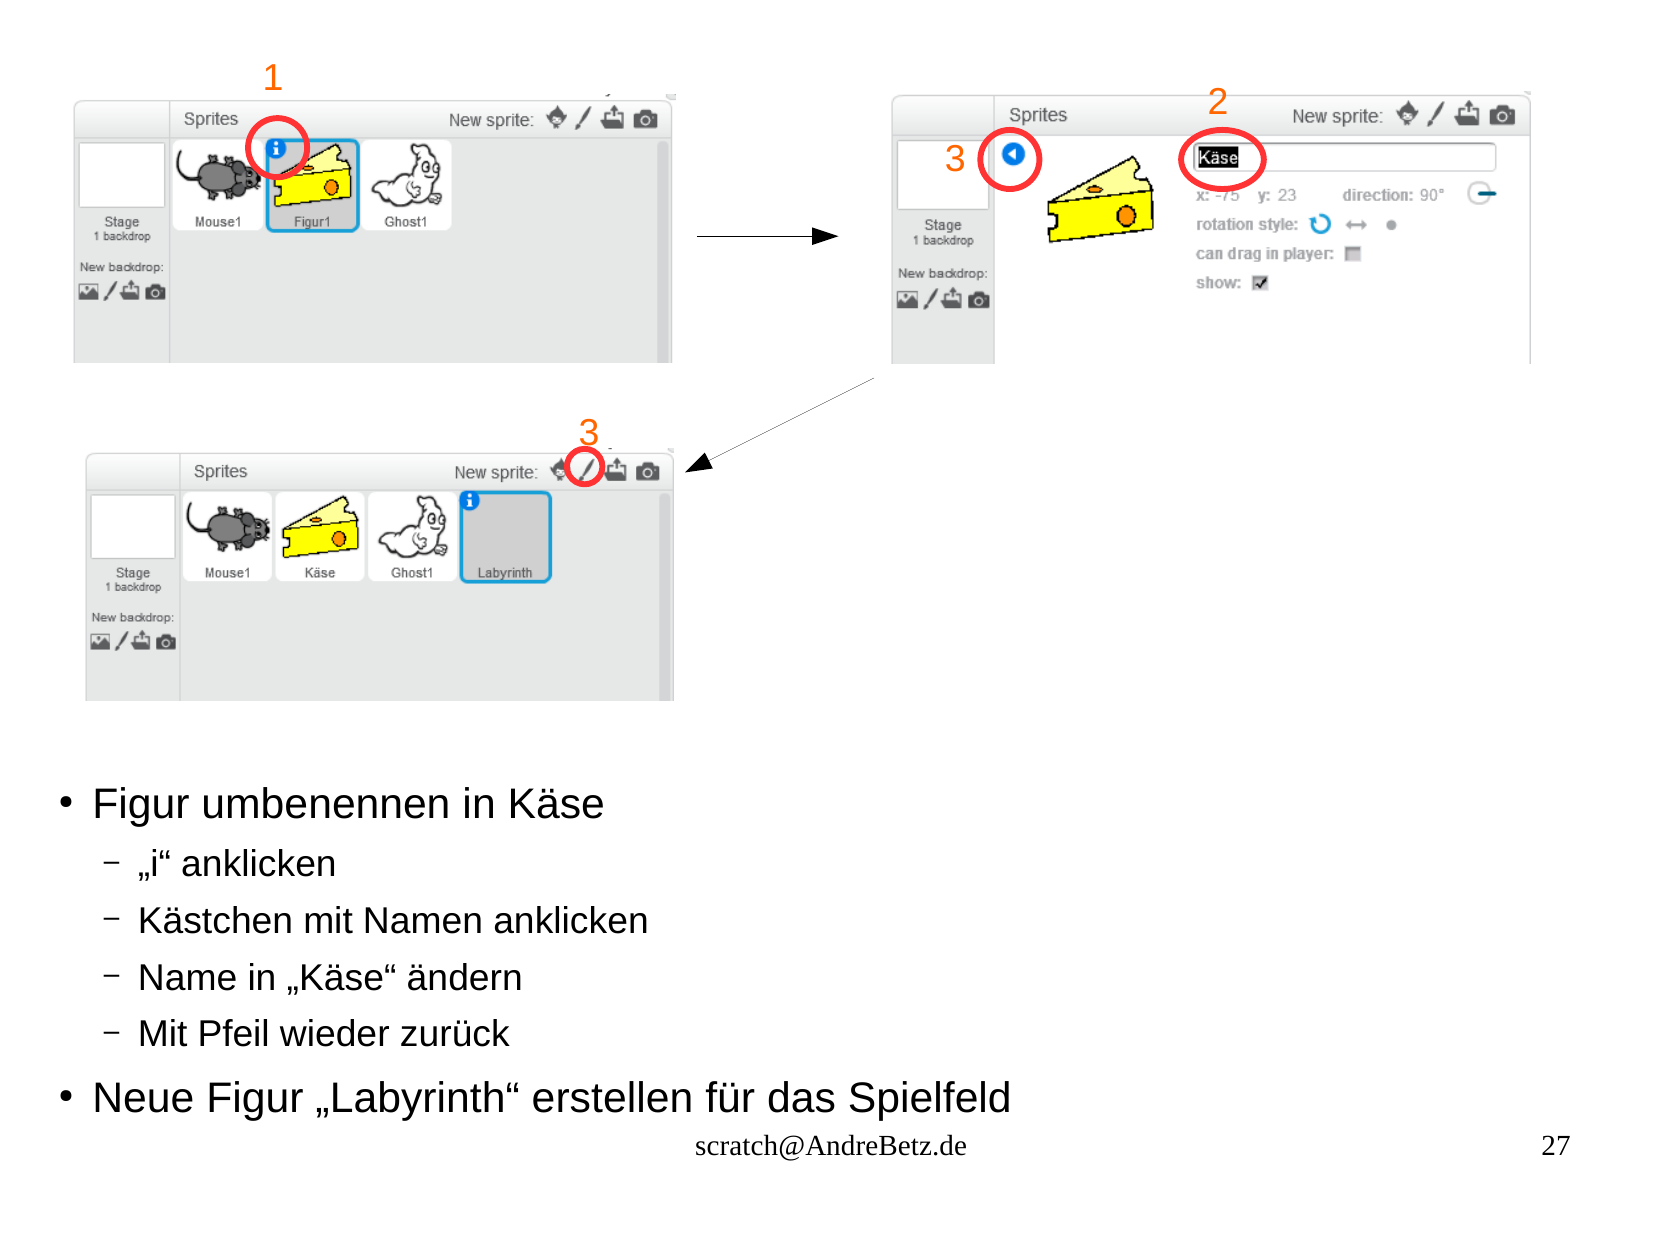

1
2
3
3
# Figur umbenennen in Käse
„i“ anklicken
Kästchen mit Namen anklicken
Name in „Käse“ ändern
Mit Pfeil wieder zurück
Neue Figur „Labyrinth“ erstellen für das Spielfeld
 scratch@AndreBetz.de
27